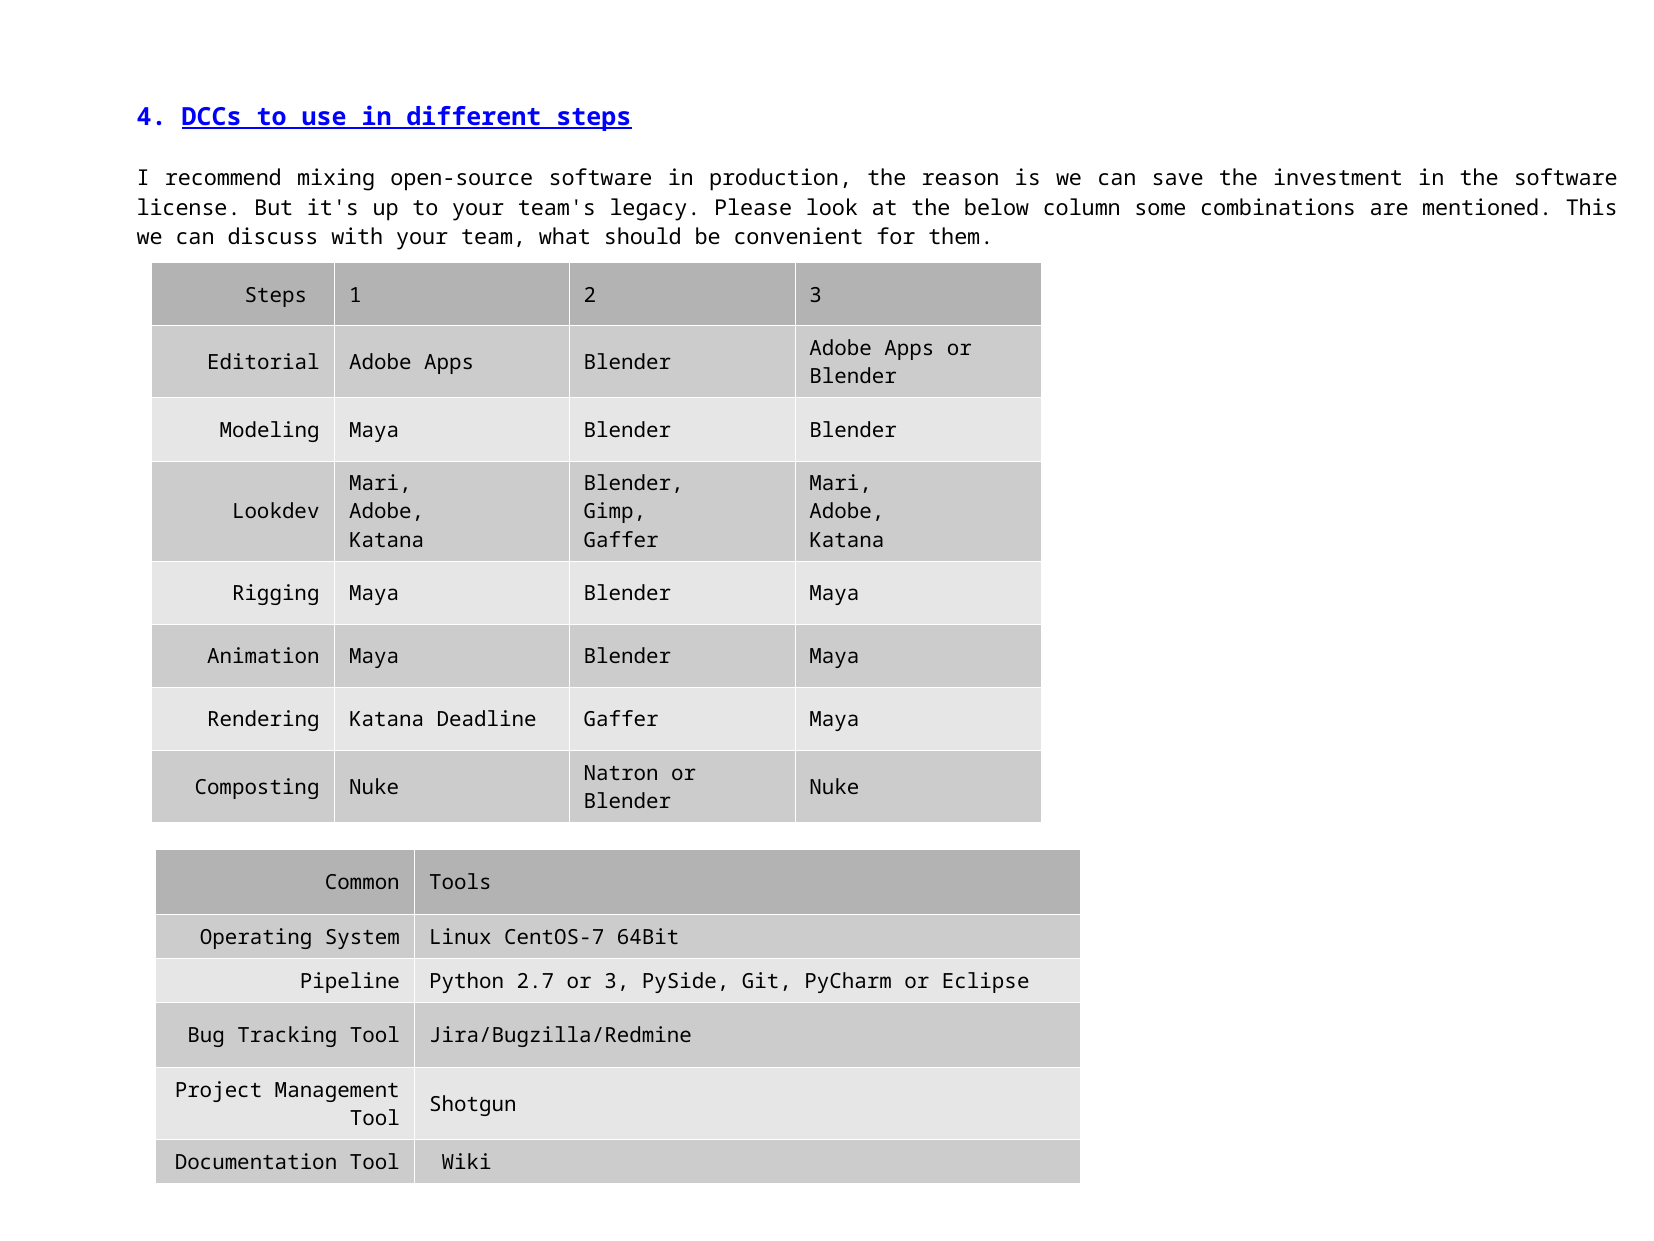

4. DCCs to use in different steps
I recommend mixing open-source software in production, the reason is we can save the investment in the software license. But it's up to your team's legacy. Please look at the below column some combinations are mentioned. This we can discuss with your team, what should be convenient for them.
| Steps | 1 | 2 | 3 |
| --- | --- | --- | --- |
| Editorial | Adobe Apps | Blender | Adobe Apps or Blender |
| Modeling | Maya | Blender | Blender |
| Lookdev | Mari, Adobe, Katana | Blender, Gimp, Gaffer | Mari, Adobe, Katana |
| Rigging | Maya | Blender | Maya |
| Animation | Maya | Blender | Maya |
| Rendering | Katana Deadline | Gaffer | Maya |
| Composting | Nuke | Natron or Blender | Nuke |
| Common | Tools |
| --- | --- |
| Operating System | Linux CentOS-7 64Bit |
| Pipeline | Python 2.7 or 3, PySide, Git, PyCharm or Eclipse |
| Bug Tracking Tool | Jira/Bugzilla/Redmine |
| Project Management Tool | Shotgun |
| Documentation Tool | Wiki |